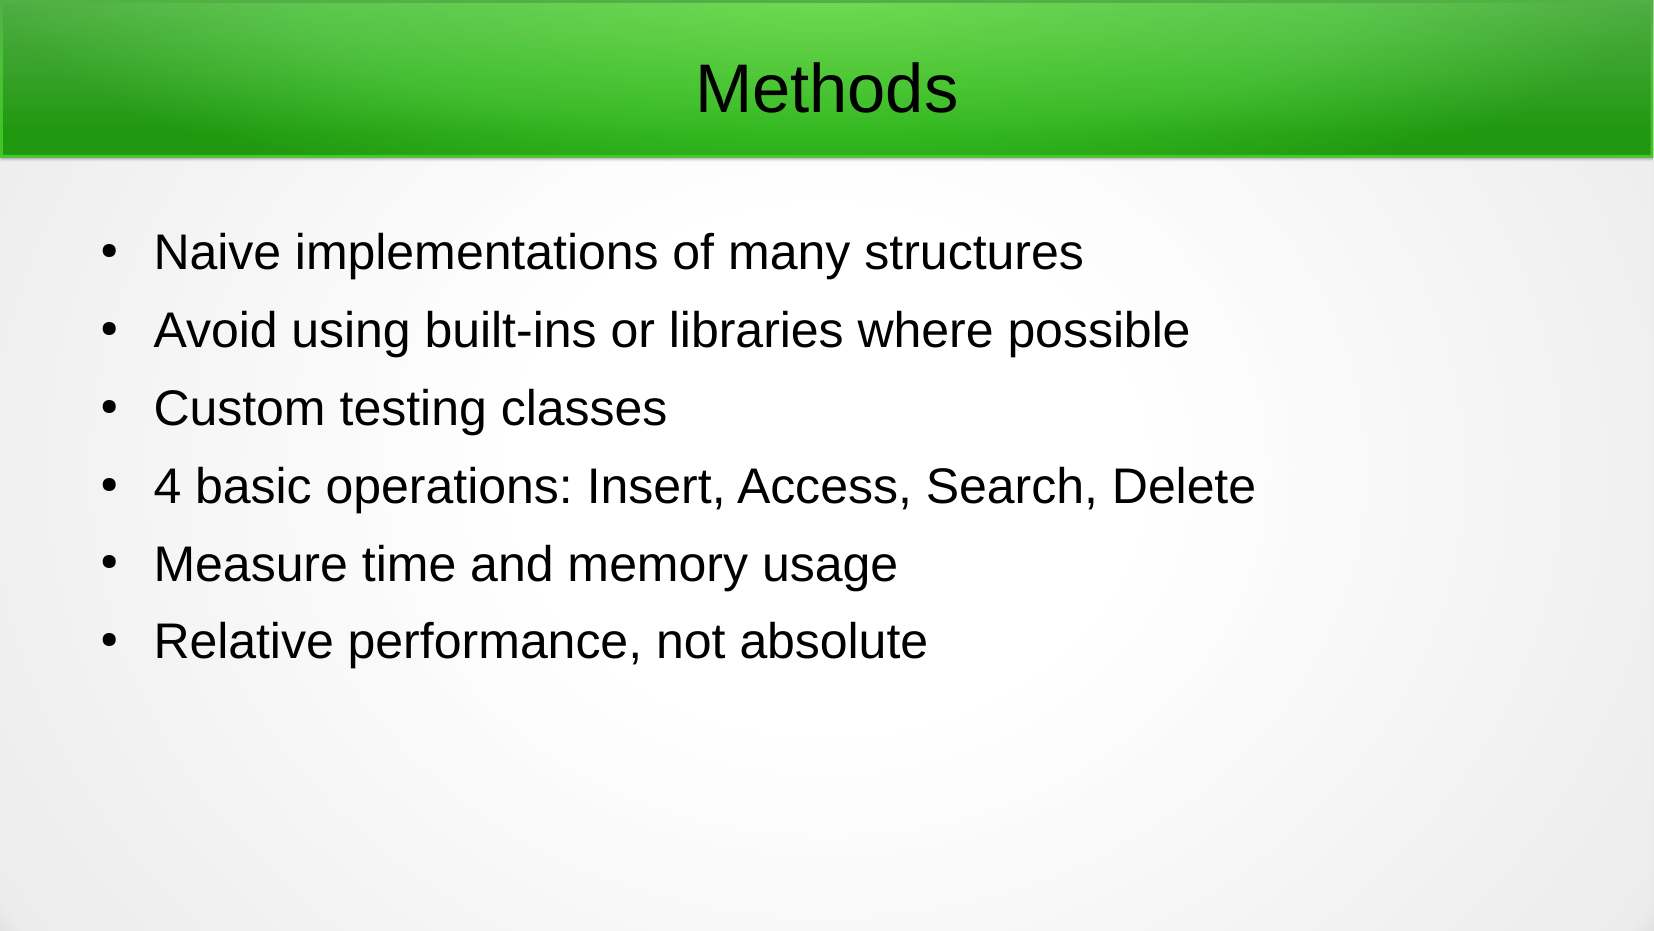

# Methods
Naive implementations of many structures
Avoid using built-ins or libraries where possible
Custom testing classes
4 basic operations: Insert, Access, Search, Delete
Measure time and memory usage
Relative performance, not absolute